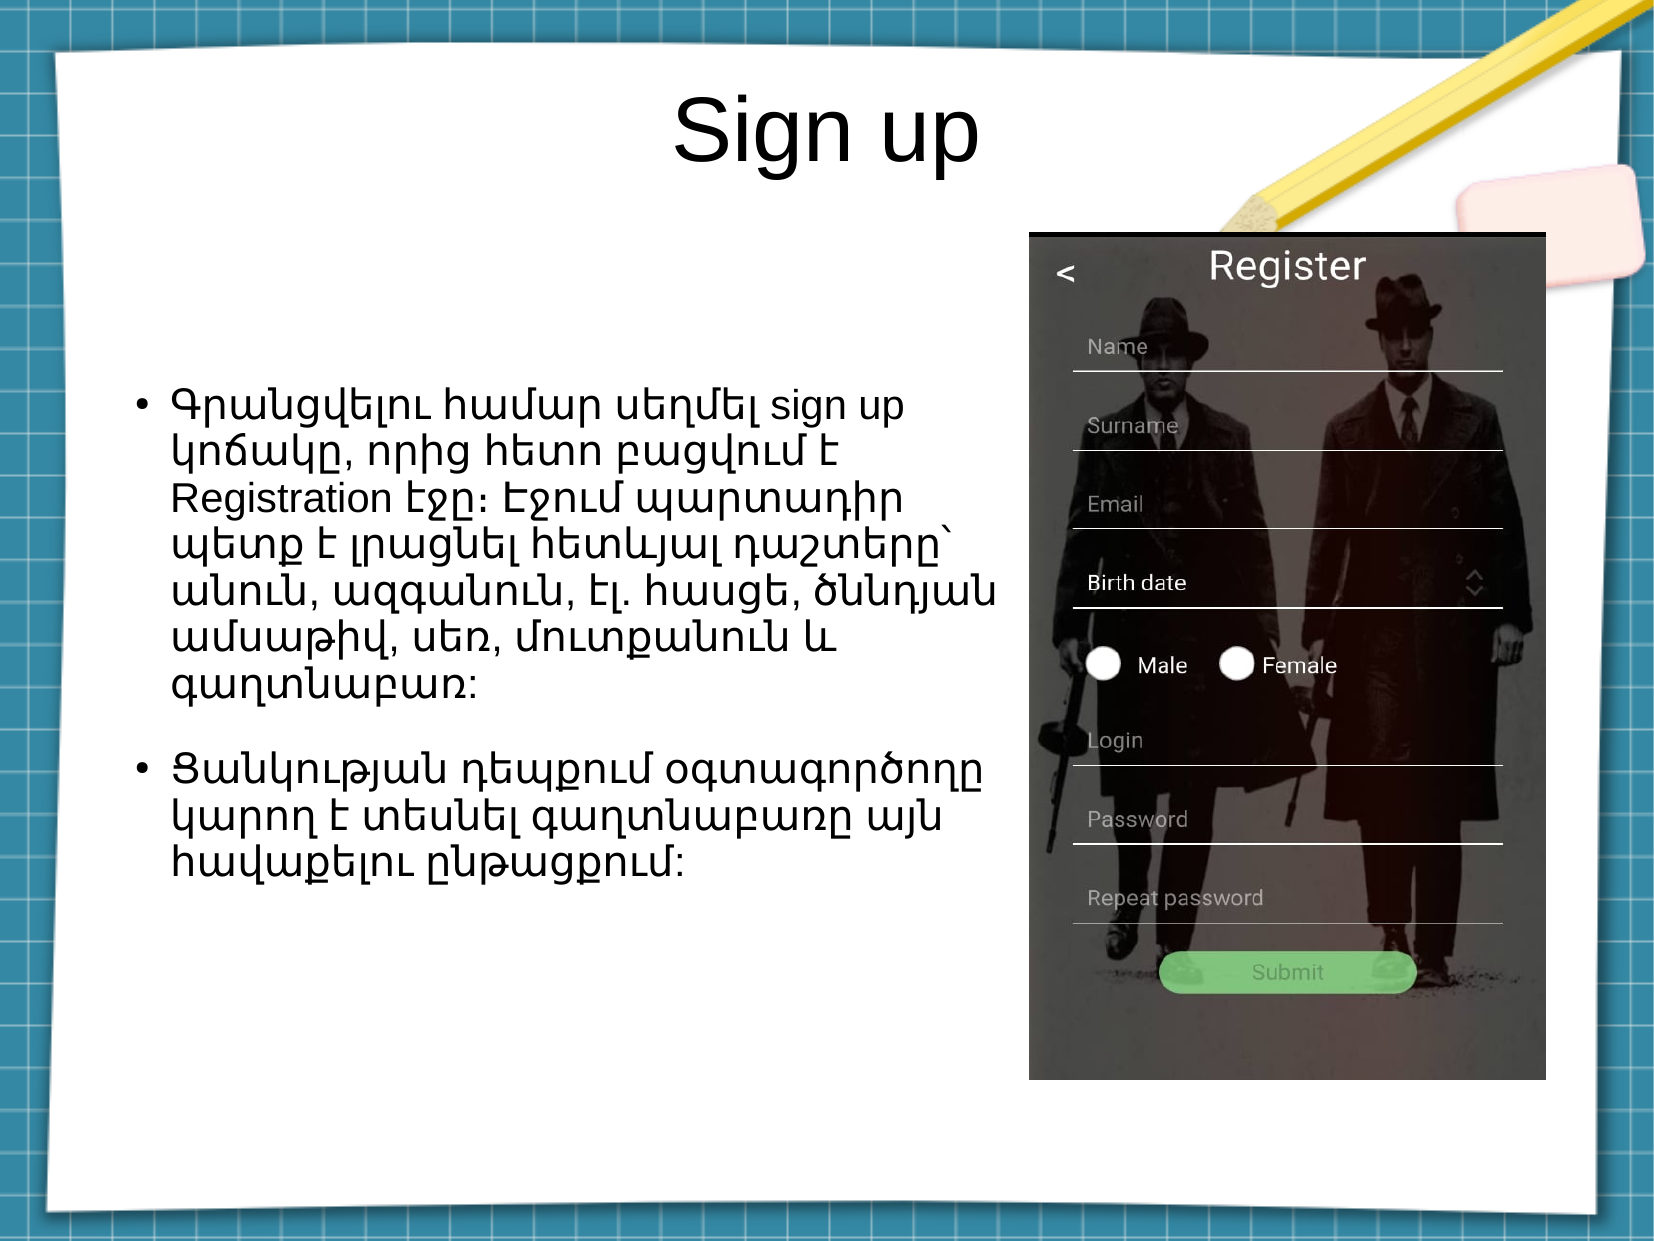

# Sign up
Գրանցվելու համար սեղմել sign up կոճակը, որից հետո բացվում է Registration էջը։ Էջում պարտադիր պետք է լրացնել հետևյալ դաշտերը՝ անուն, ազգանուն, էլ. հասցե, ծննդյան ամսաթիվ, սեռ, մուտքանուն և գաղտնաբառ:
Ցանկության դեպքում օգտագործողը կարող է տեսնել գաղտնաբառը այն հավաքելու ընթացքում: